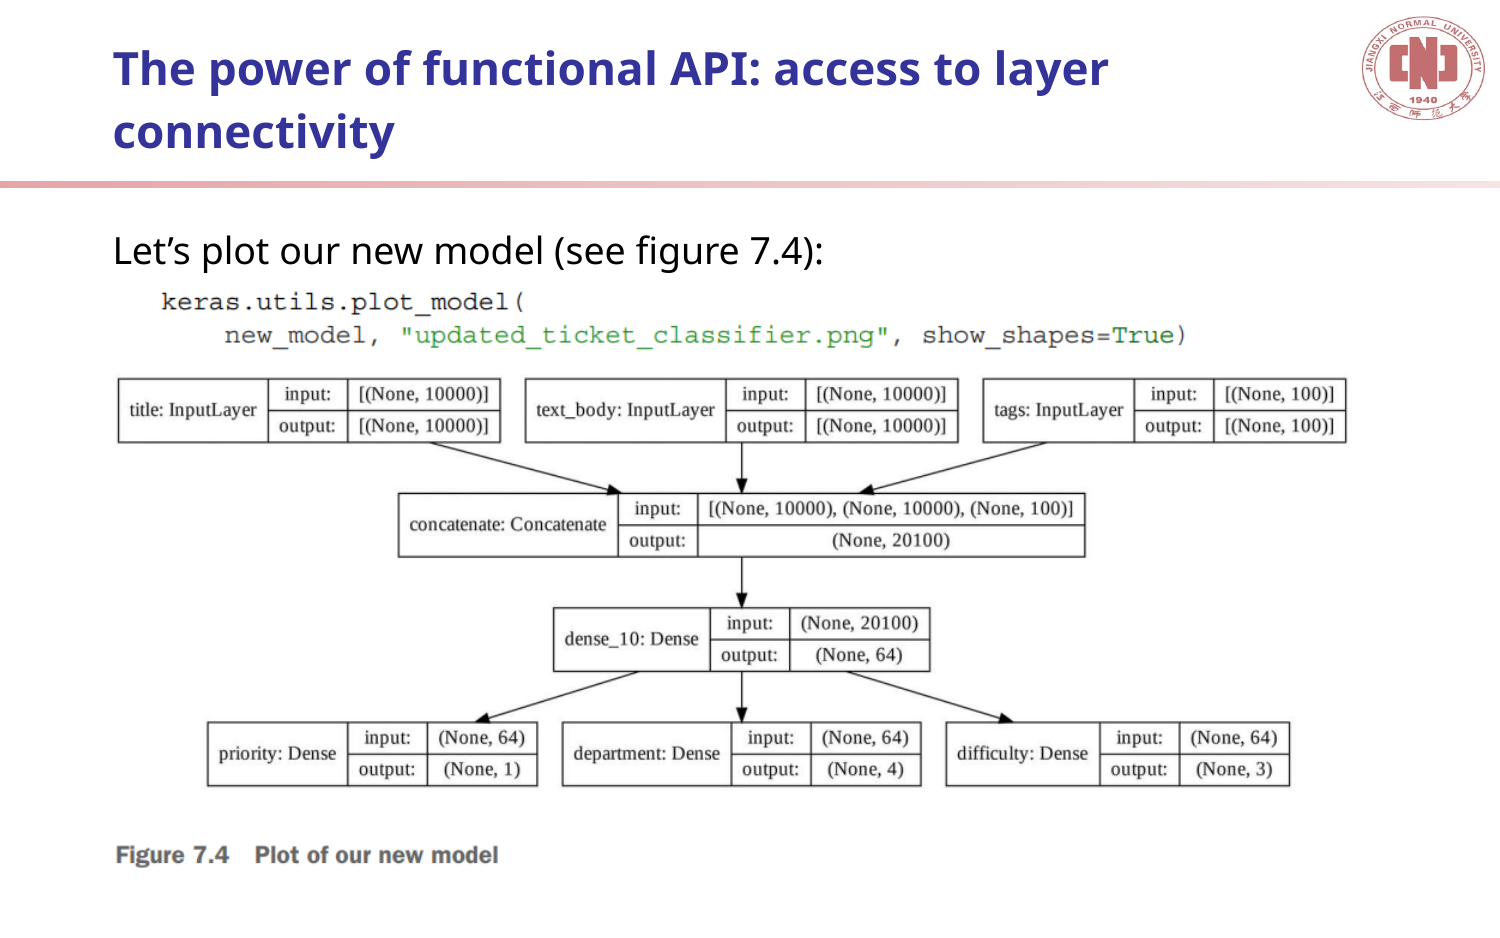

# The power of functional API: access to layer connectivity
Let’s plot our new model (see figure 7.4):